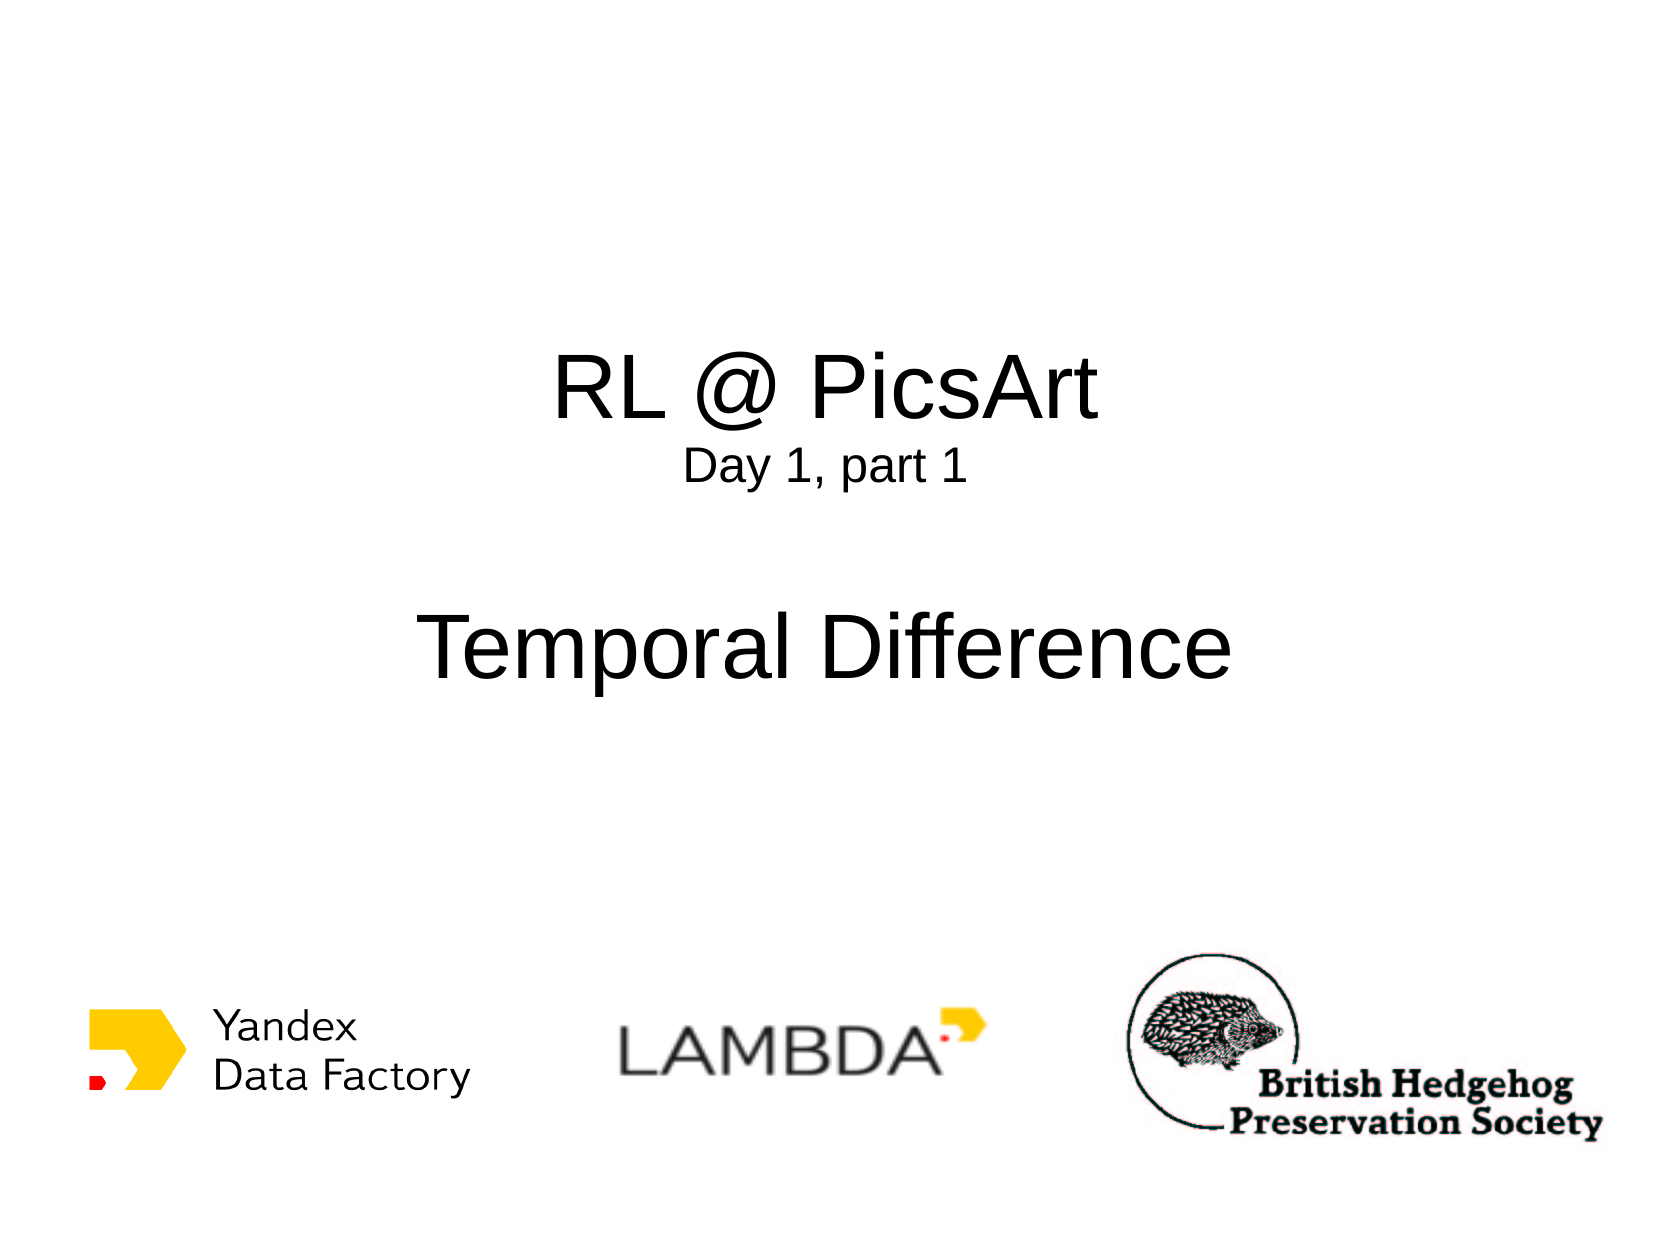

RL @ PicsArt
Day 1, part 1
Temporal Difference
1